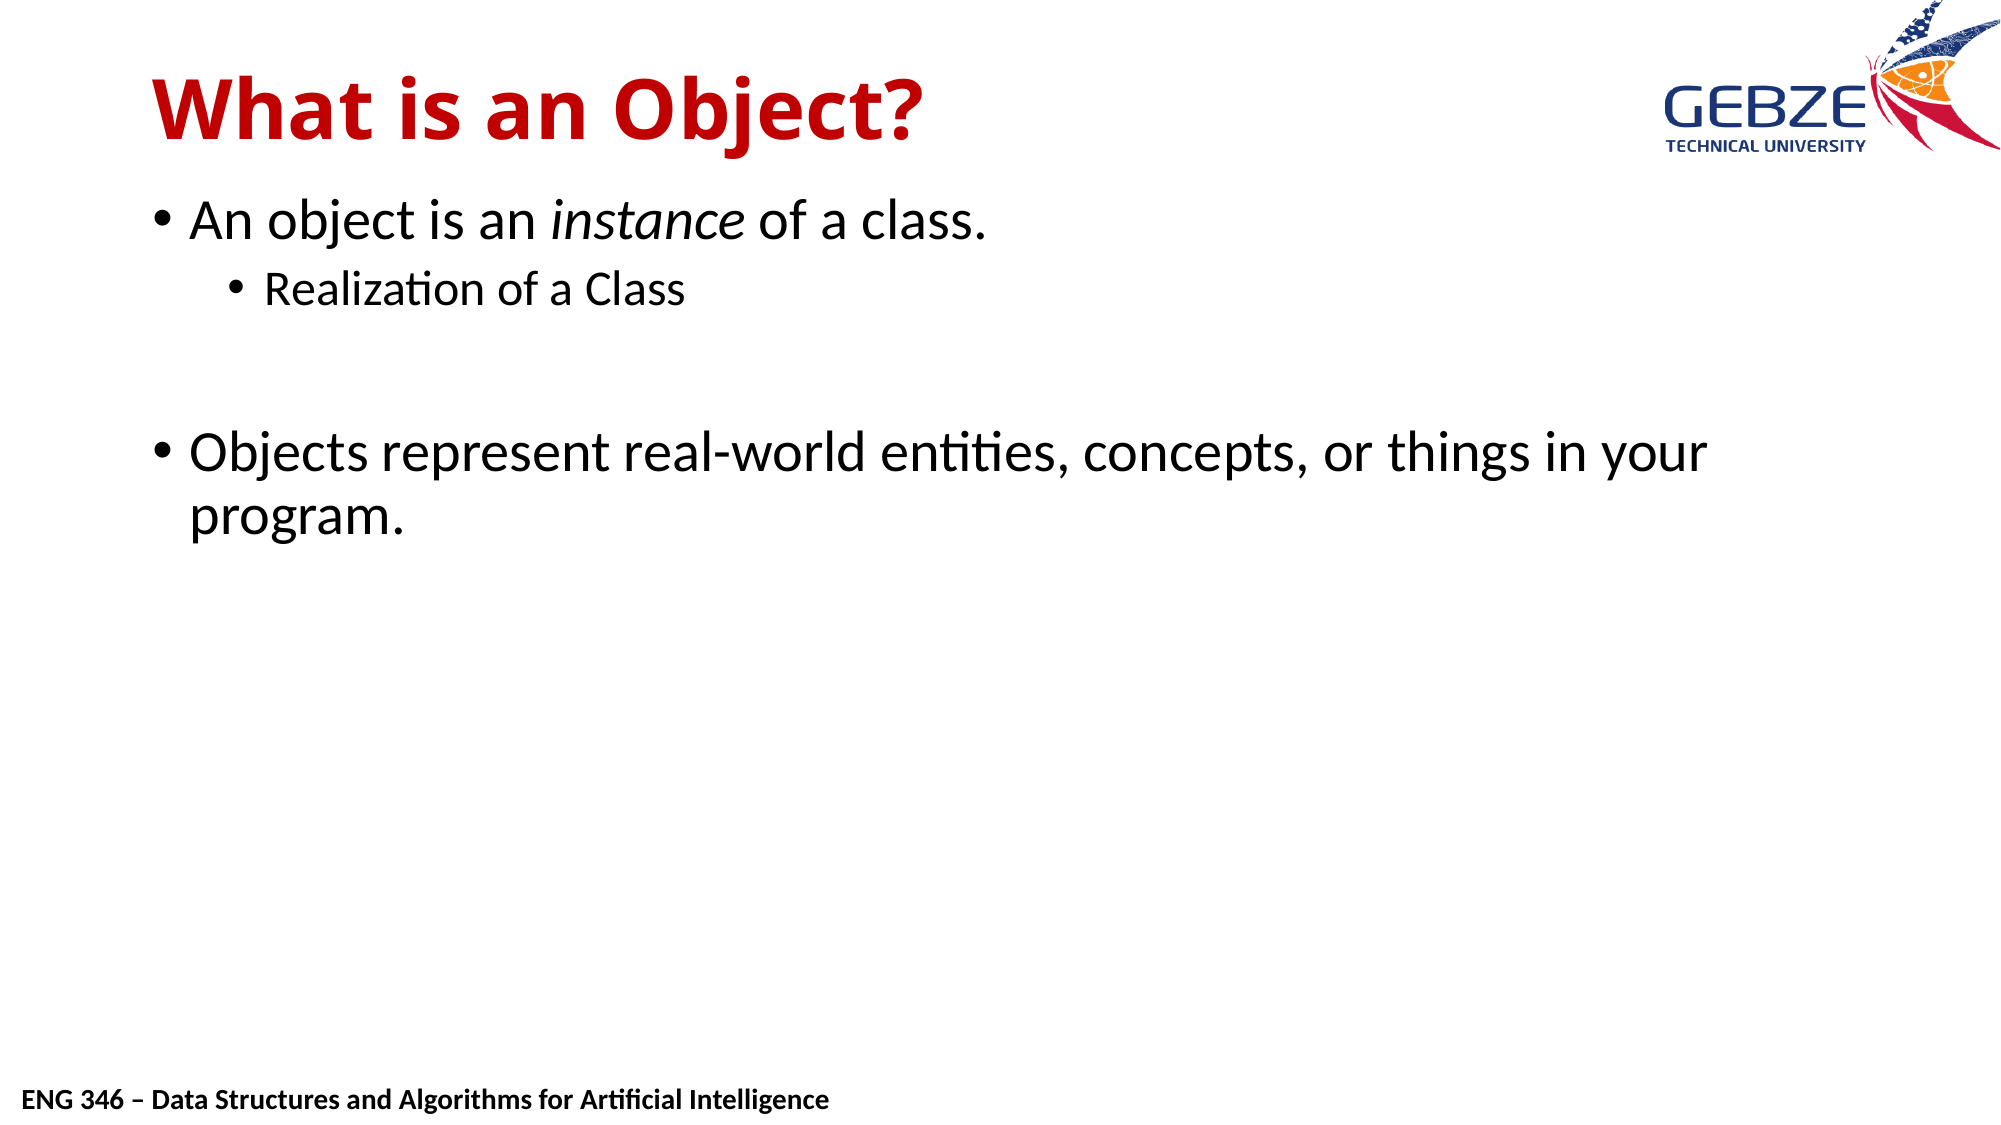

# What is an Object?
An object is an instance of a class.
Realization of a Class
Objects represent real-world entities, concepts, or things in your program.